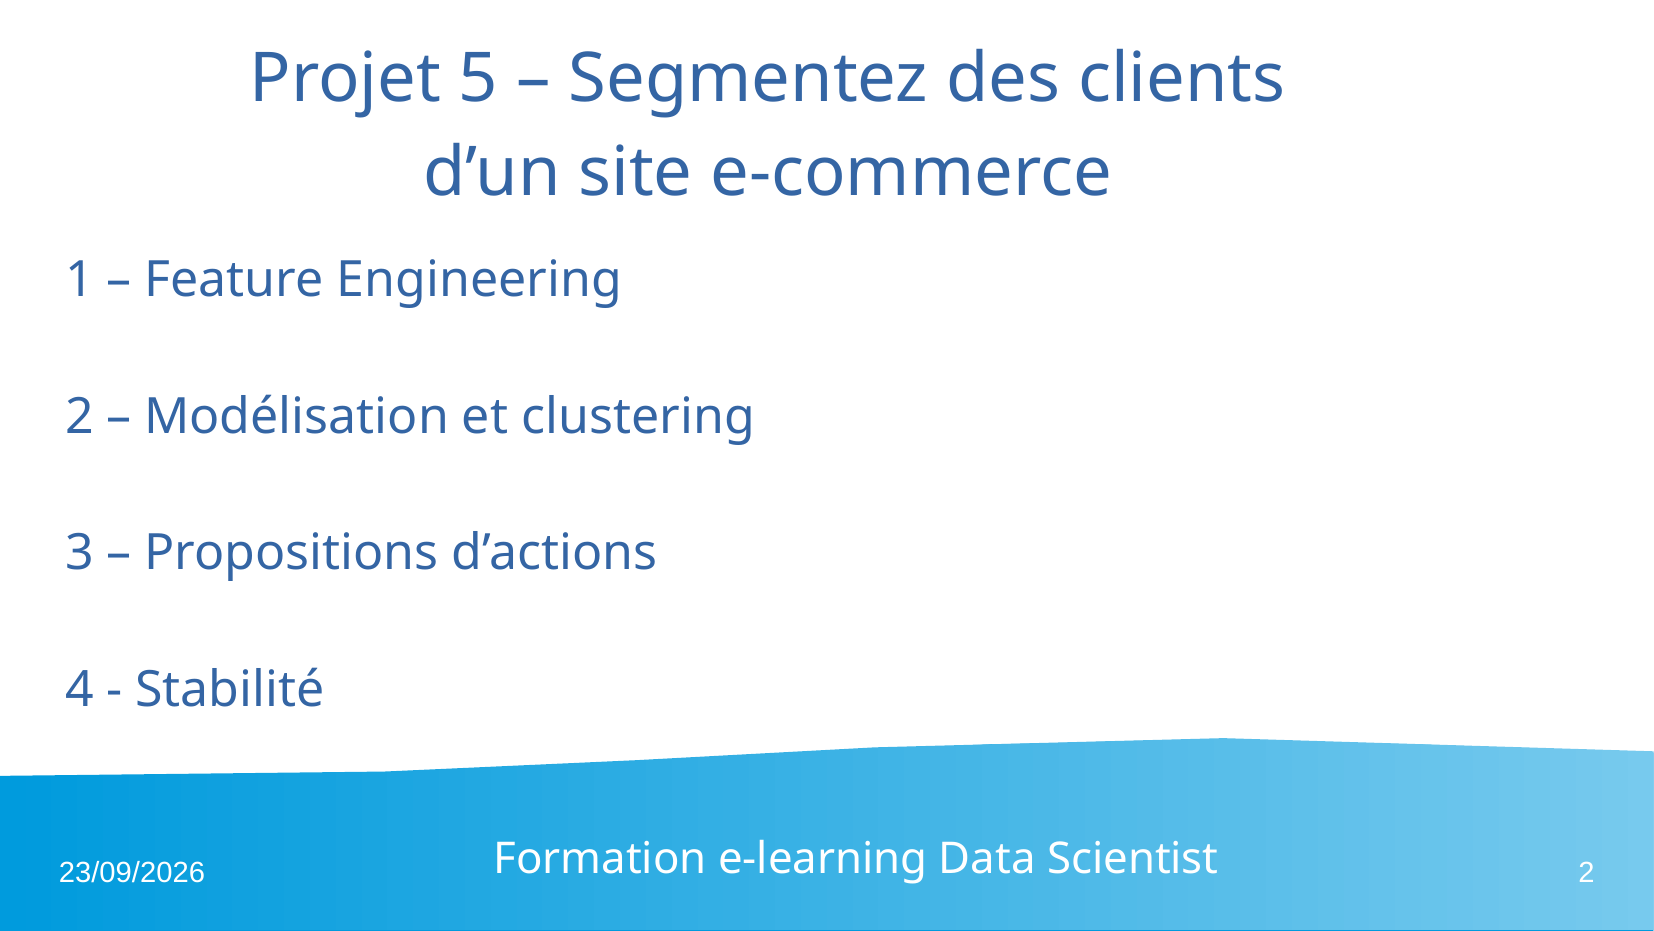

Projet 5 – Segmentez des clients
d’un site e-commerce
1 – Feature Engineering
2 – Modélisation et clustering
3 – Propositions d’actions
4 - Stabilité
# Formation e-learning Data Scientist